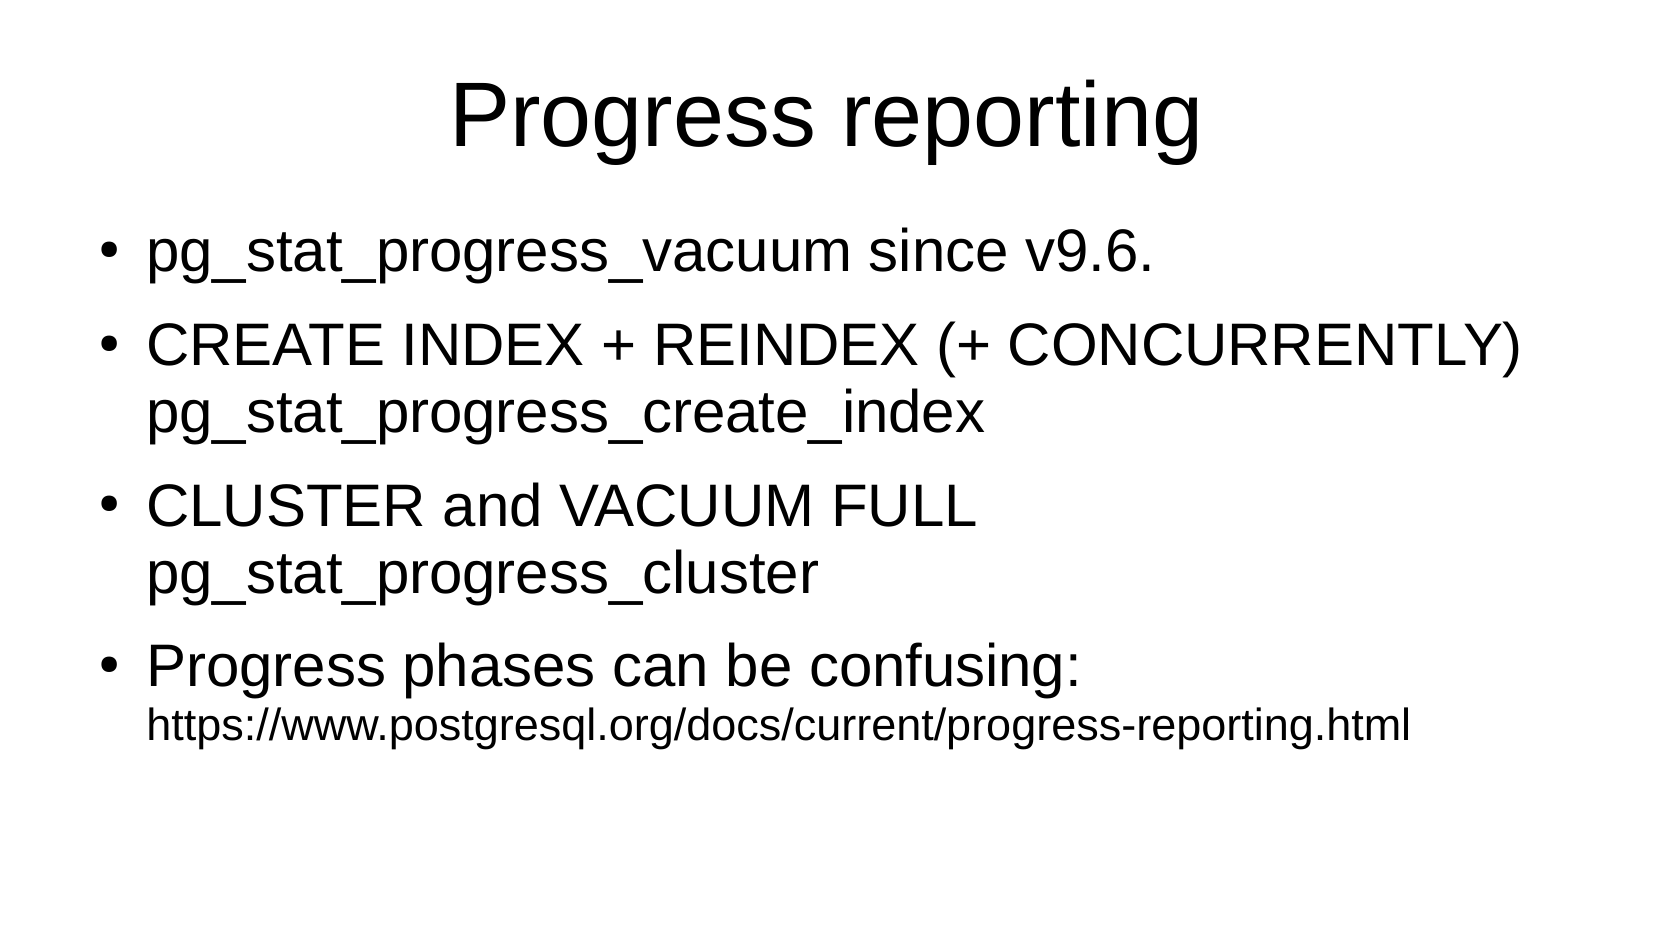

# Progress reporting
pg_stat_progress_vacuum since v9.6.
CREATE INDEX + REINDEX (+ CONCURRENTLY)
pg_stat_progress_create_index
CLUSTER and VACUUM FULL
pg_stat_progress_cluster
Progress phases can be confusing:
https://www.postgresql.org/docs/current/progress-reporting.html